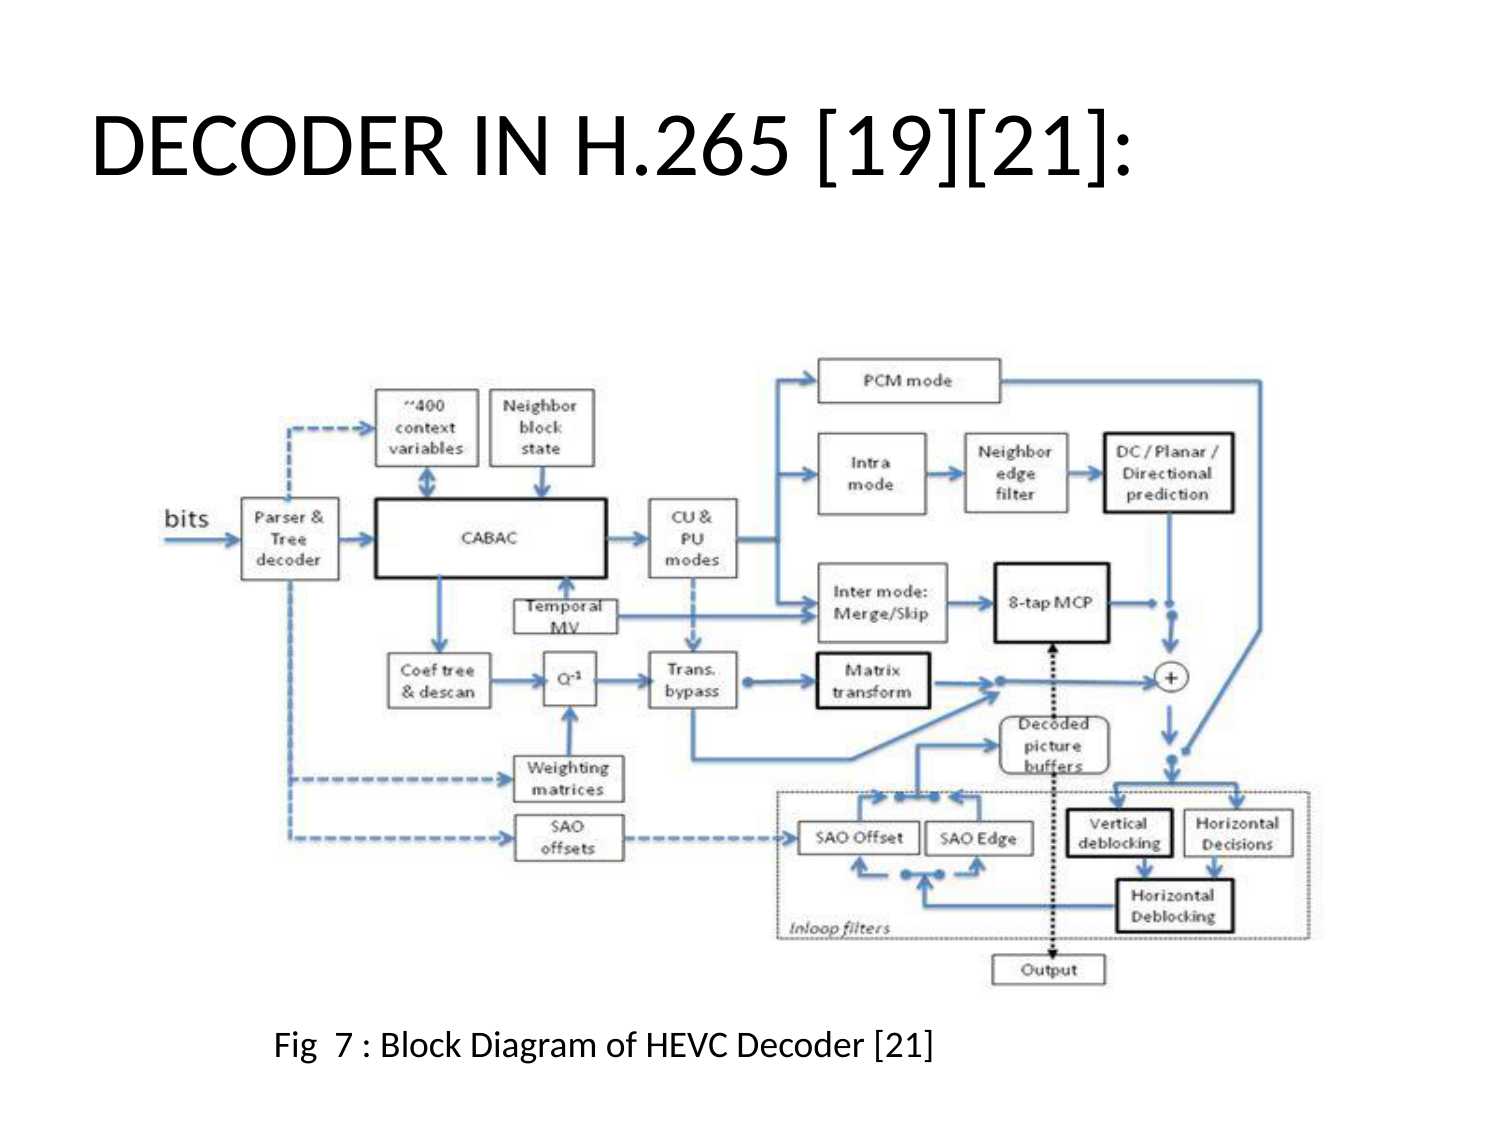

# DECODER IN H.265 [19][21]:
Fig 7 : Block Diagram of HEVC Decoder [21]